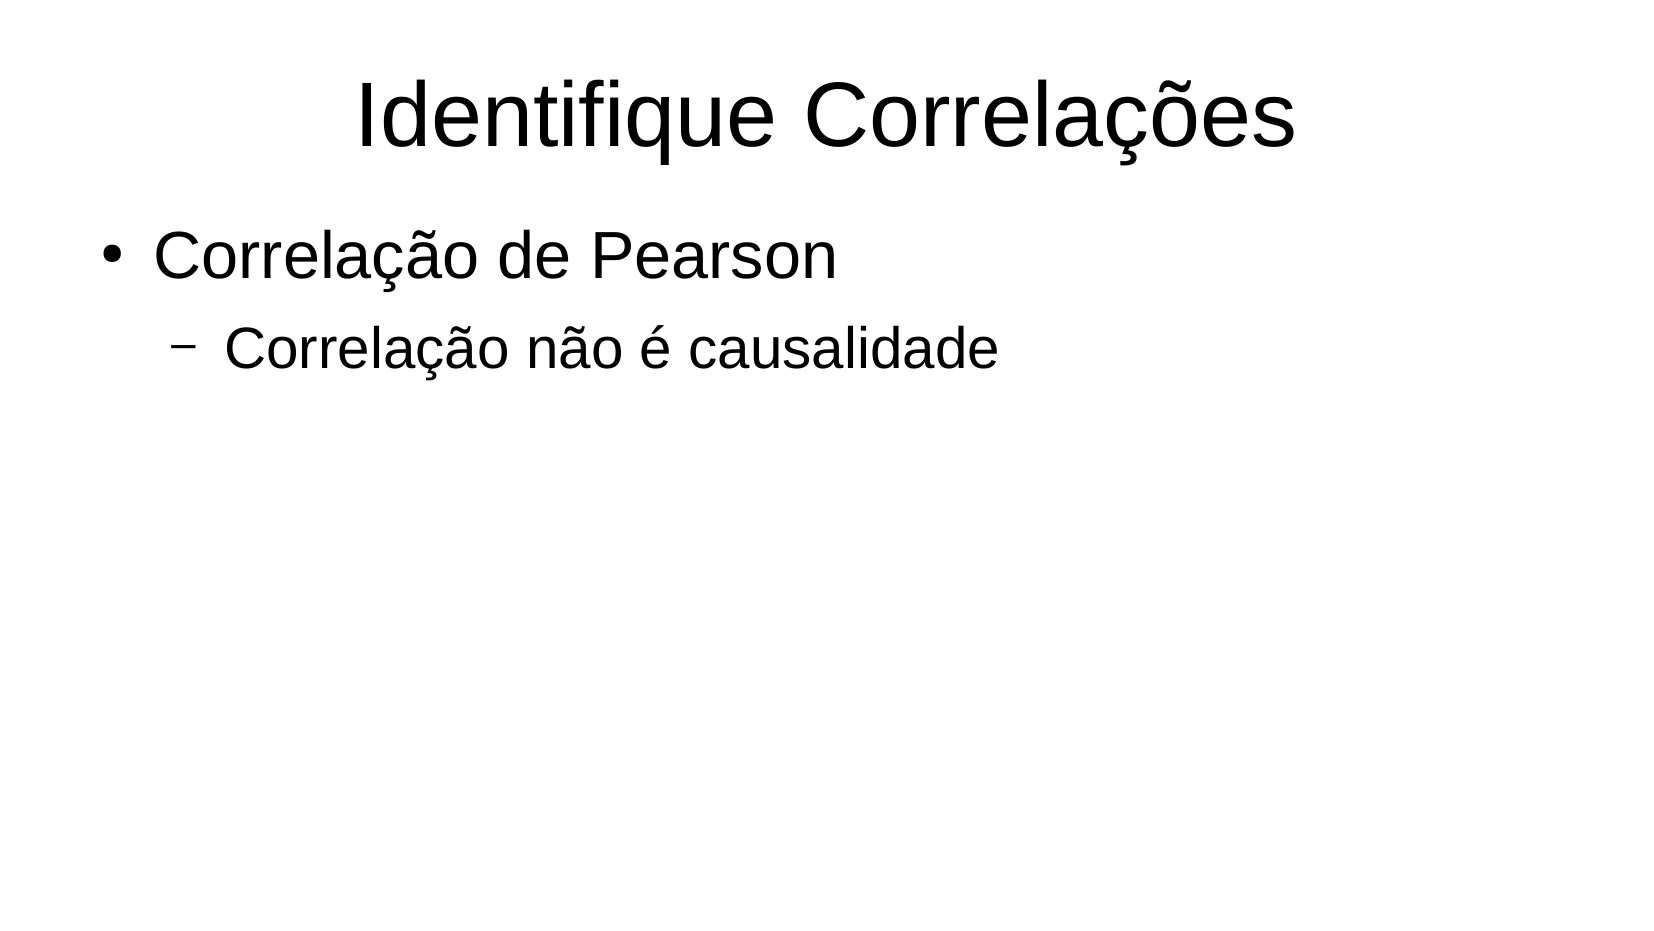

# Identifique Correlações
Correlação de Pearson
Correlação não é causalidade